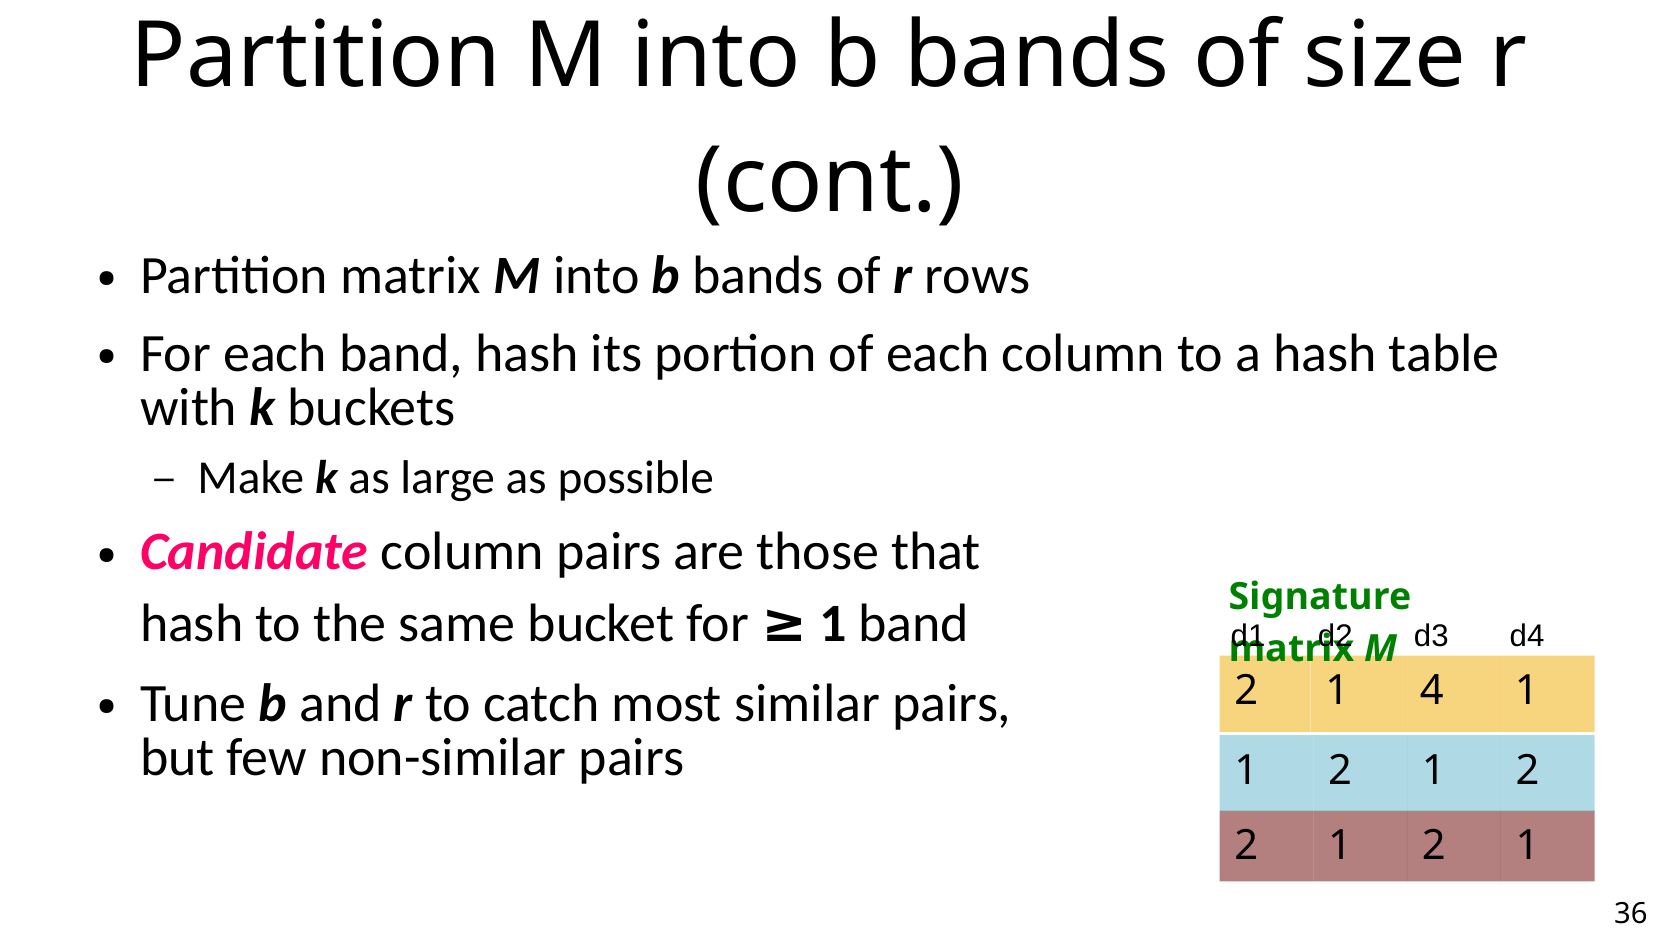

# Partition M into b bands of size r (cont.)
Partition matrix M into b bands of r rows
For each band, hash its portion of each column to a hash table with k buckets
Make k as large as possible
Candidate column pairs are those that
hash to the same bucket for ≥ 1 band
Tune b and r to catch most similar pairs,
but few non-similar pairs
Signature matrix M
 d1 d2 d3 d4
2
1
4
1
1
2
1
2
2
1
2
1
36